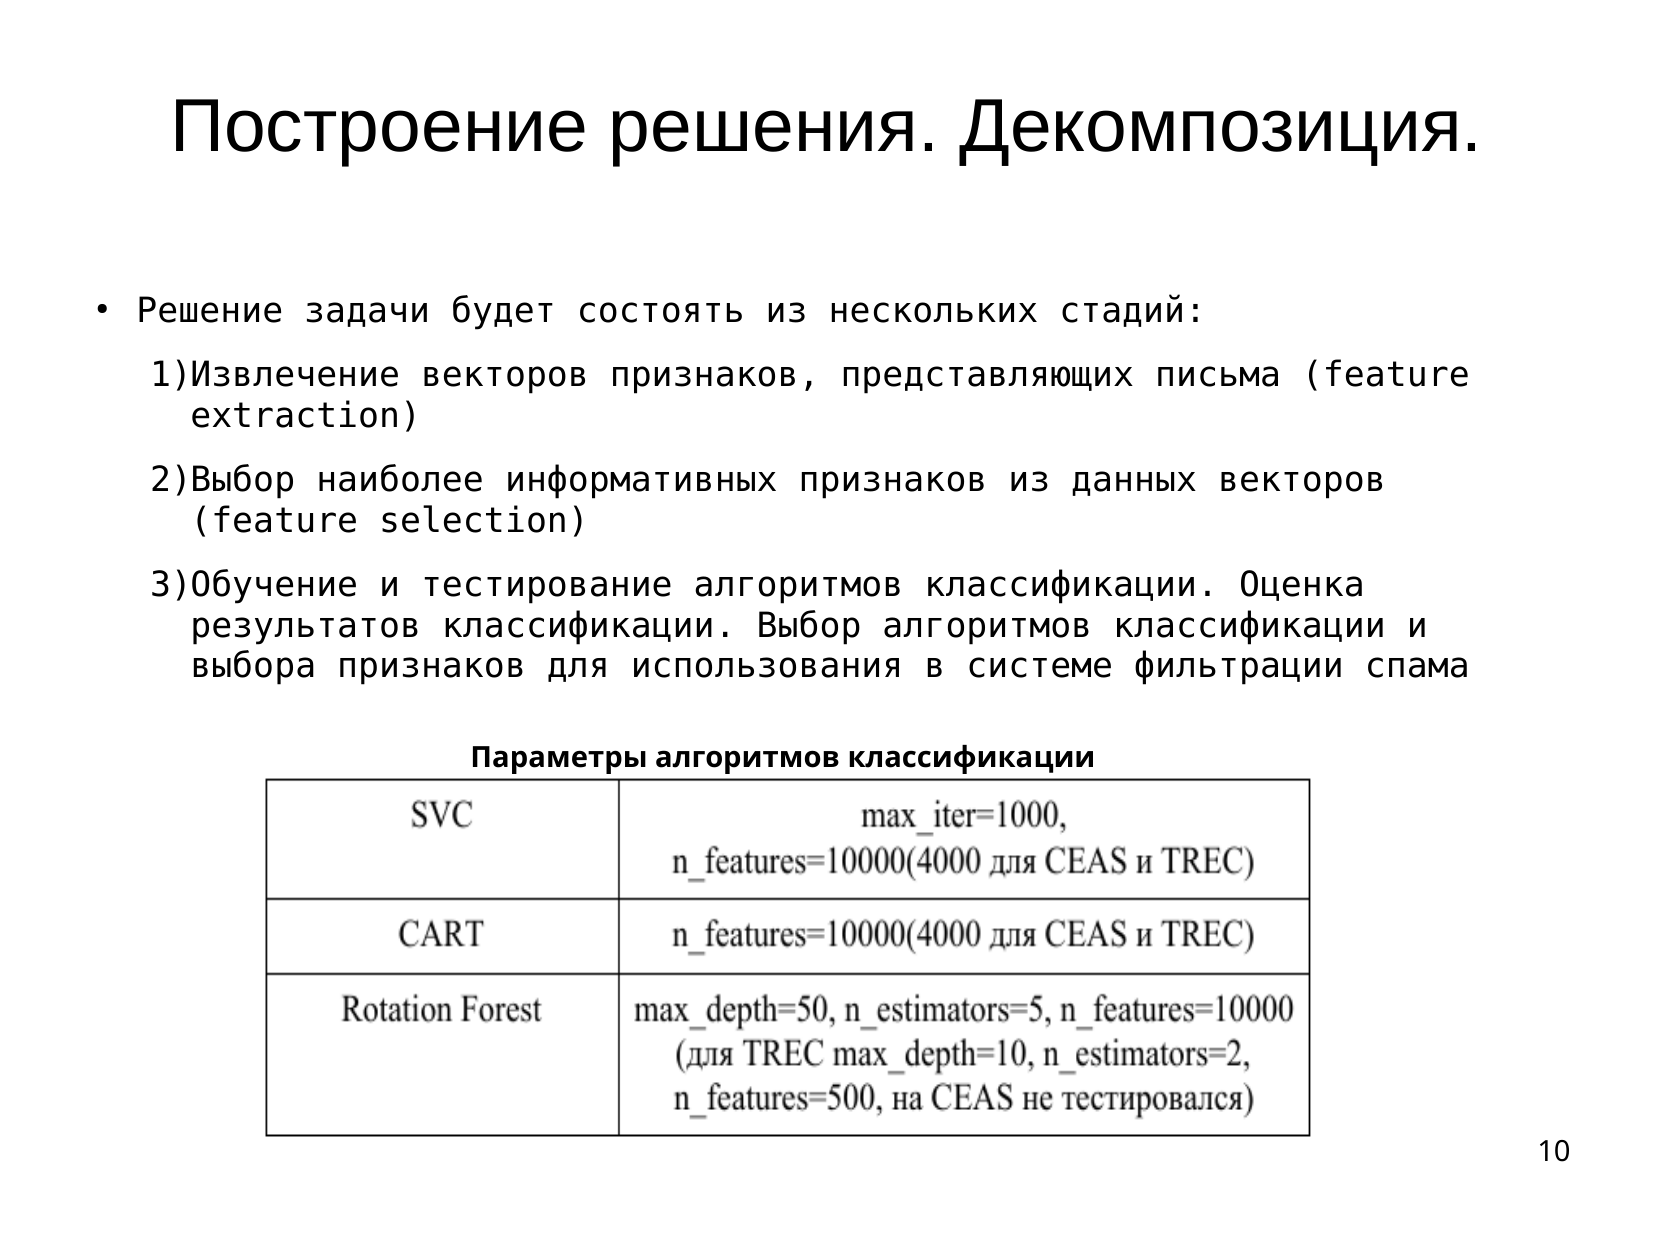

Построение решения. Декомпозиция.
# Решение задачи будет состоять из нескольких стадий:
Извлечение векторов признаков, представляющих письма (feature extraction)
Выбор наиболее информативных признаков из данных векторов (feature selection)
Обучение и тестирование алгоритмов классификации. Оценка результатов классификации. Выбор алгоритмов классификации и выбора признаков для использования в системе фильтрации спама
Параметры алгоритмов классификации
10